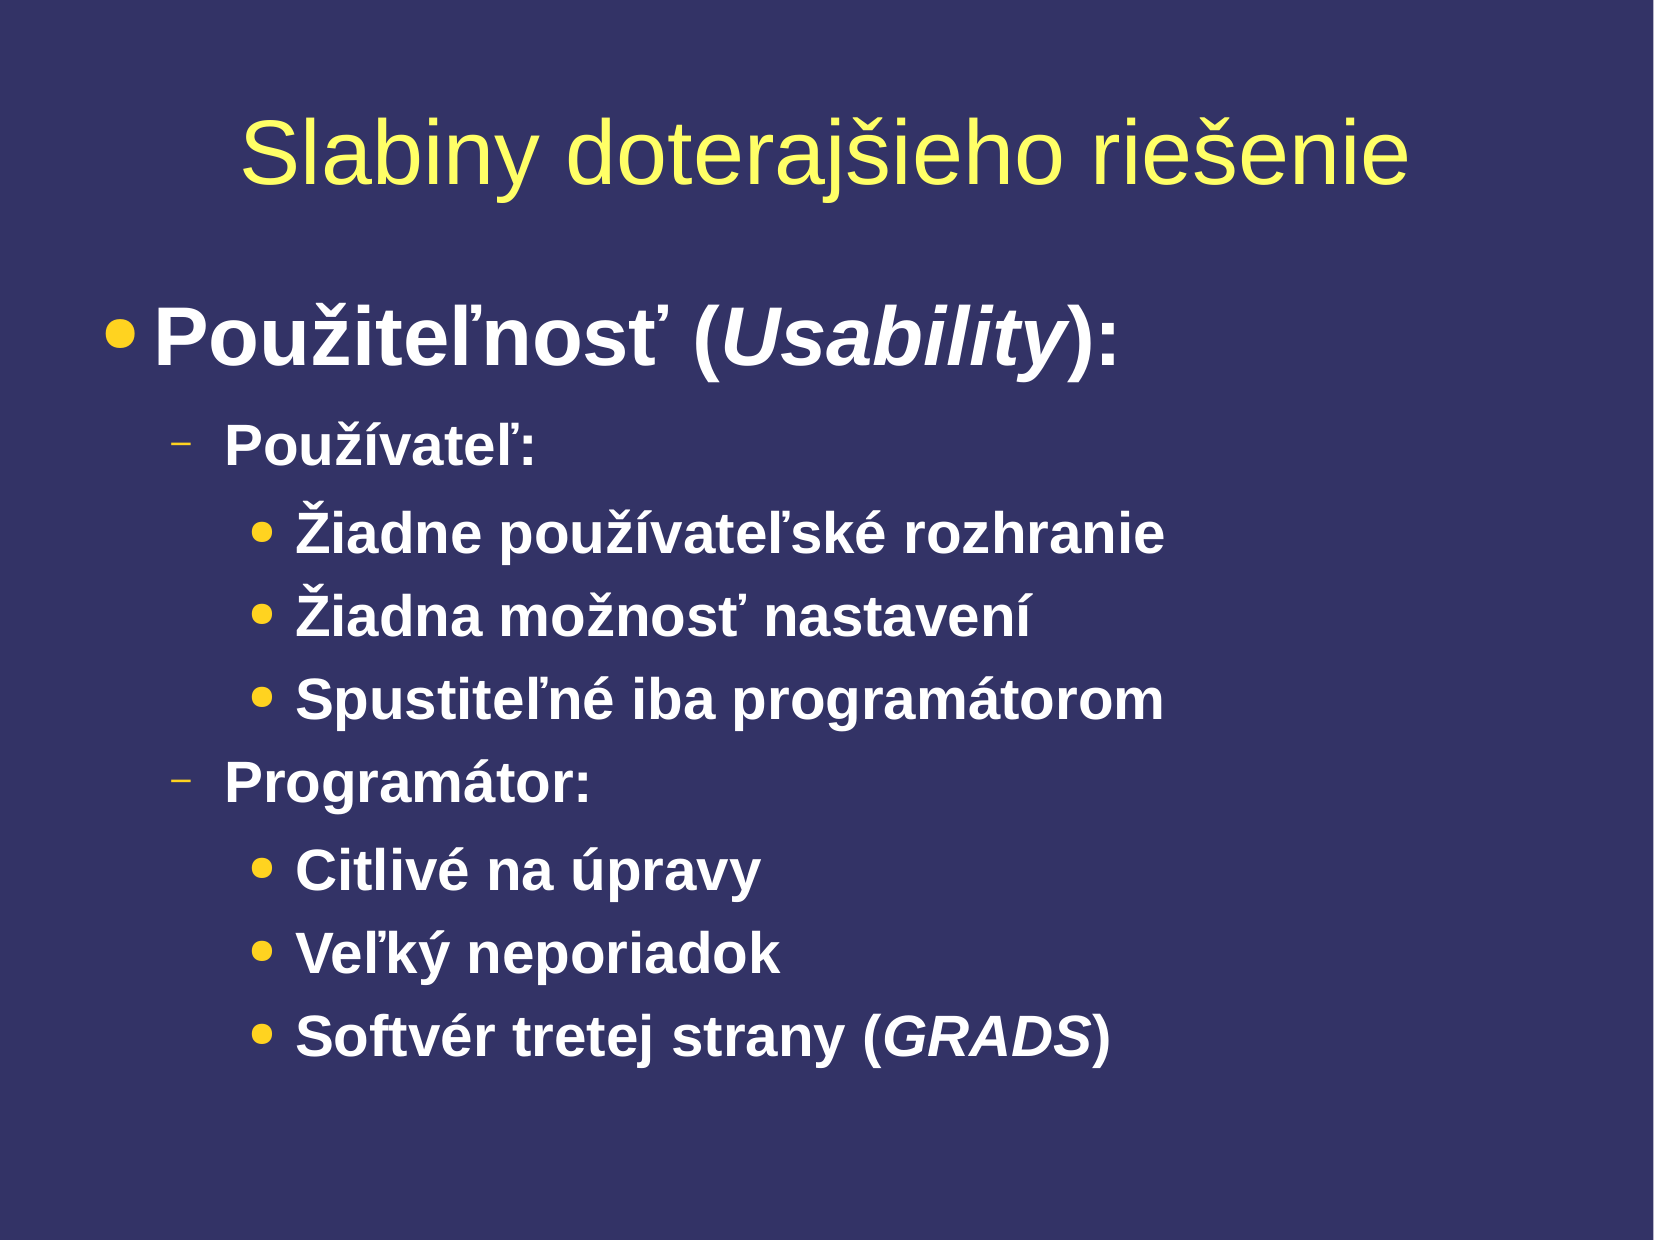

# Slabiny doterajšieho riešenie
Použiteľnosť (Usability):
Používateľ:
Žiadne používateľské rozhranie
Žiadna možnosť nastavení
Spustiteľné iba programátorom
Programátor:
Citlivé na úpravy
Veľký neporiadok
Softvér tretej strany (GRADS)